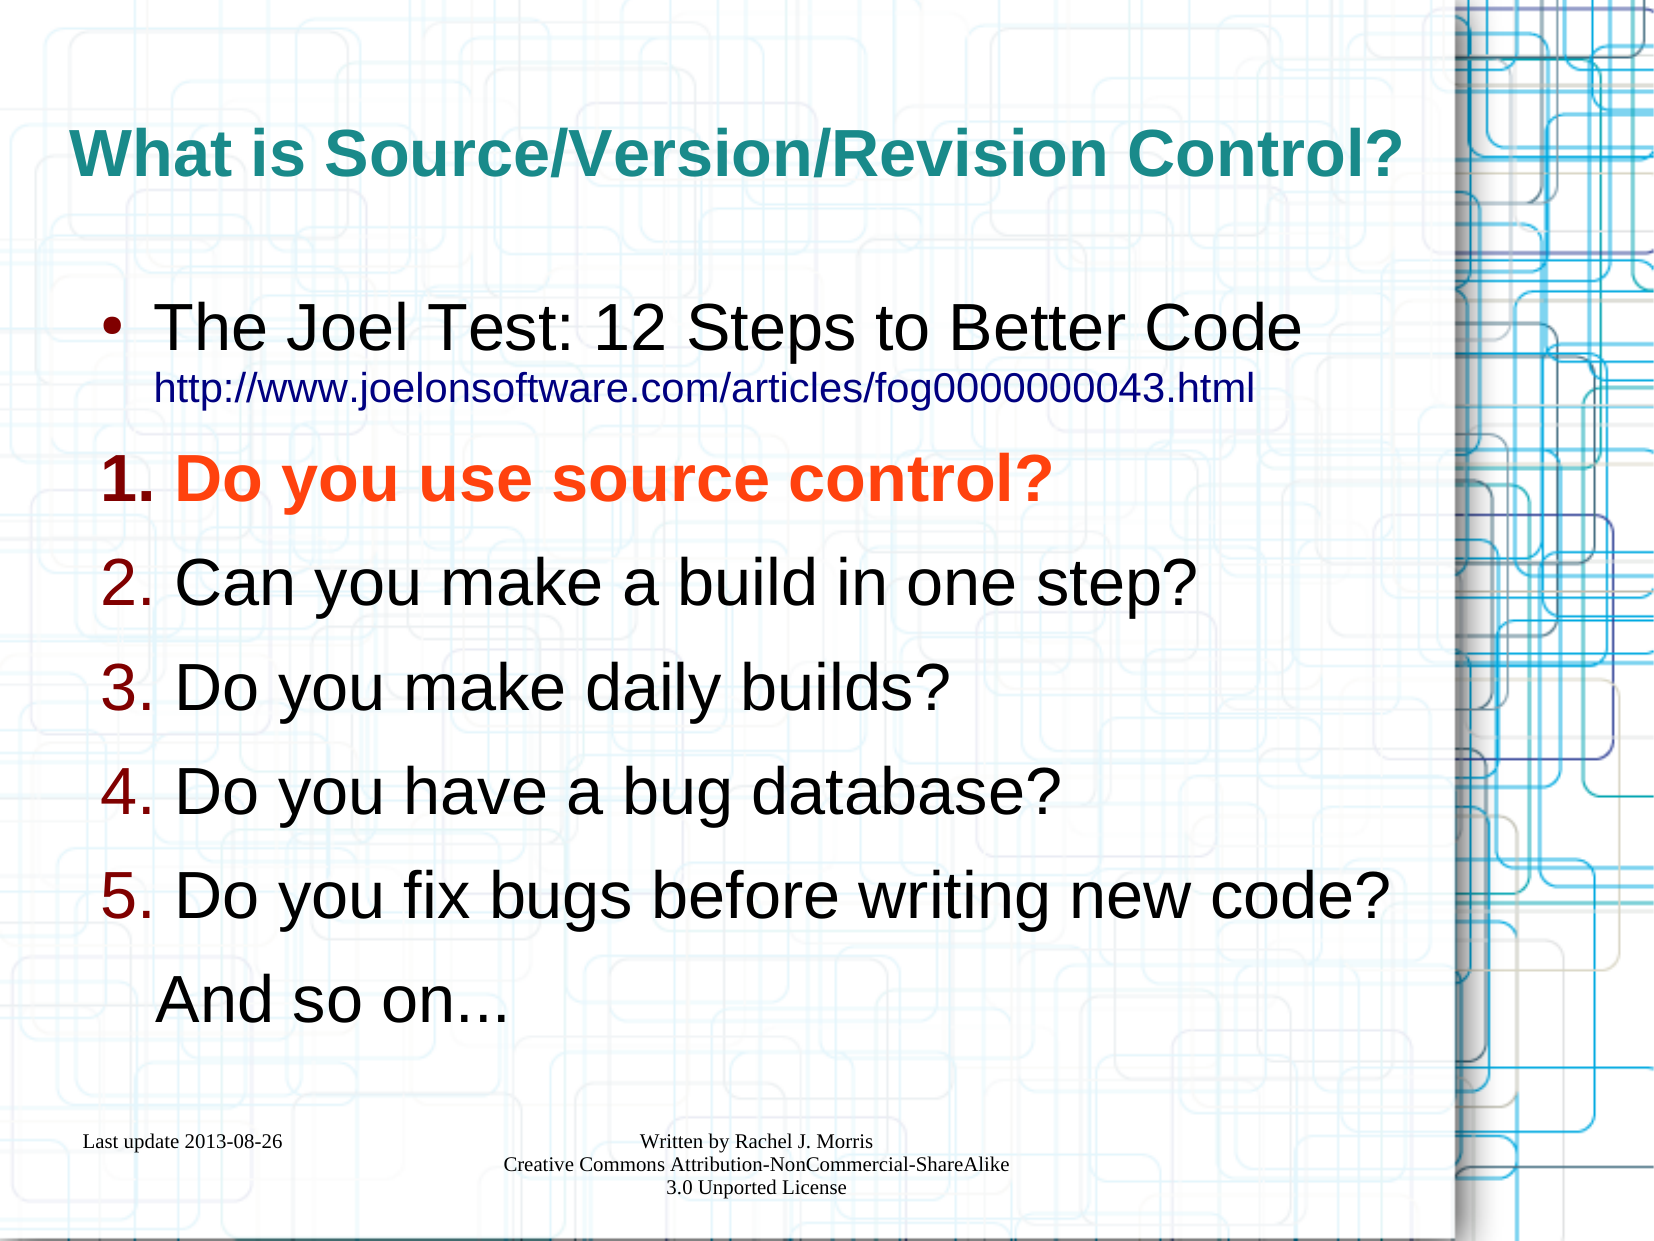

# What is Source/Version/Revision Control?
The Joel Test: 12 Steps to Better Code
http://www.joelonsoftware.com/articles/fog0000000043.html
 Do you use source control?
 Can you make a build in one step?
 Do you make daily builds?
 Do you have a bug database?
 Do you fix bugs before writing new code?
And so on...